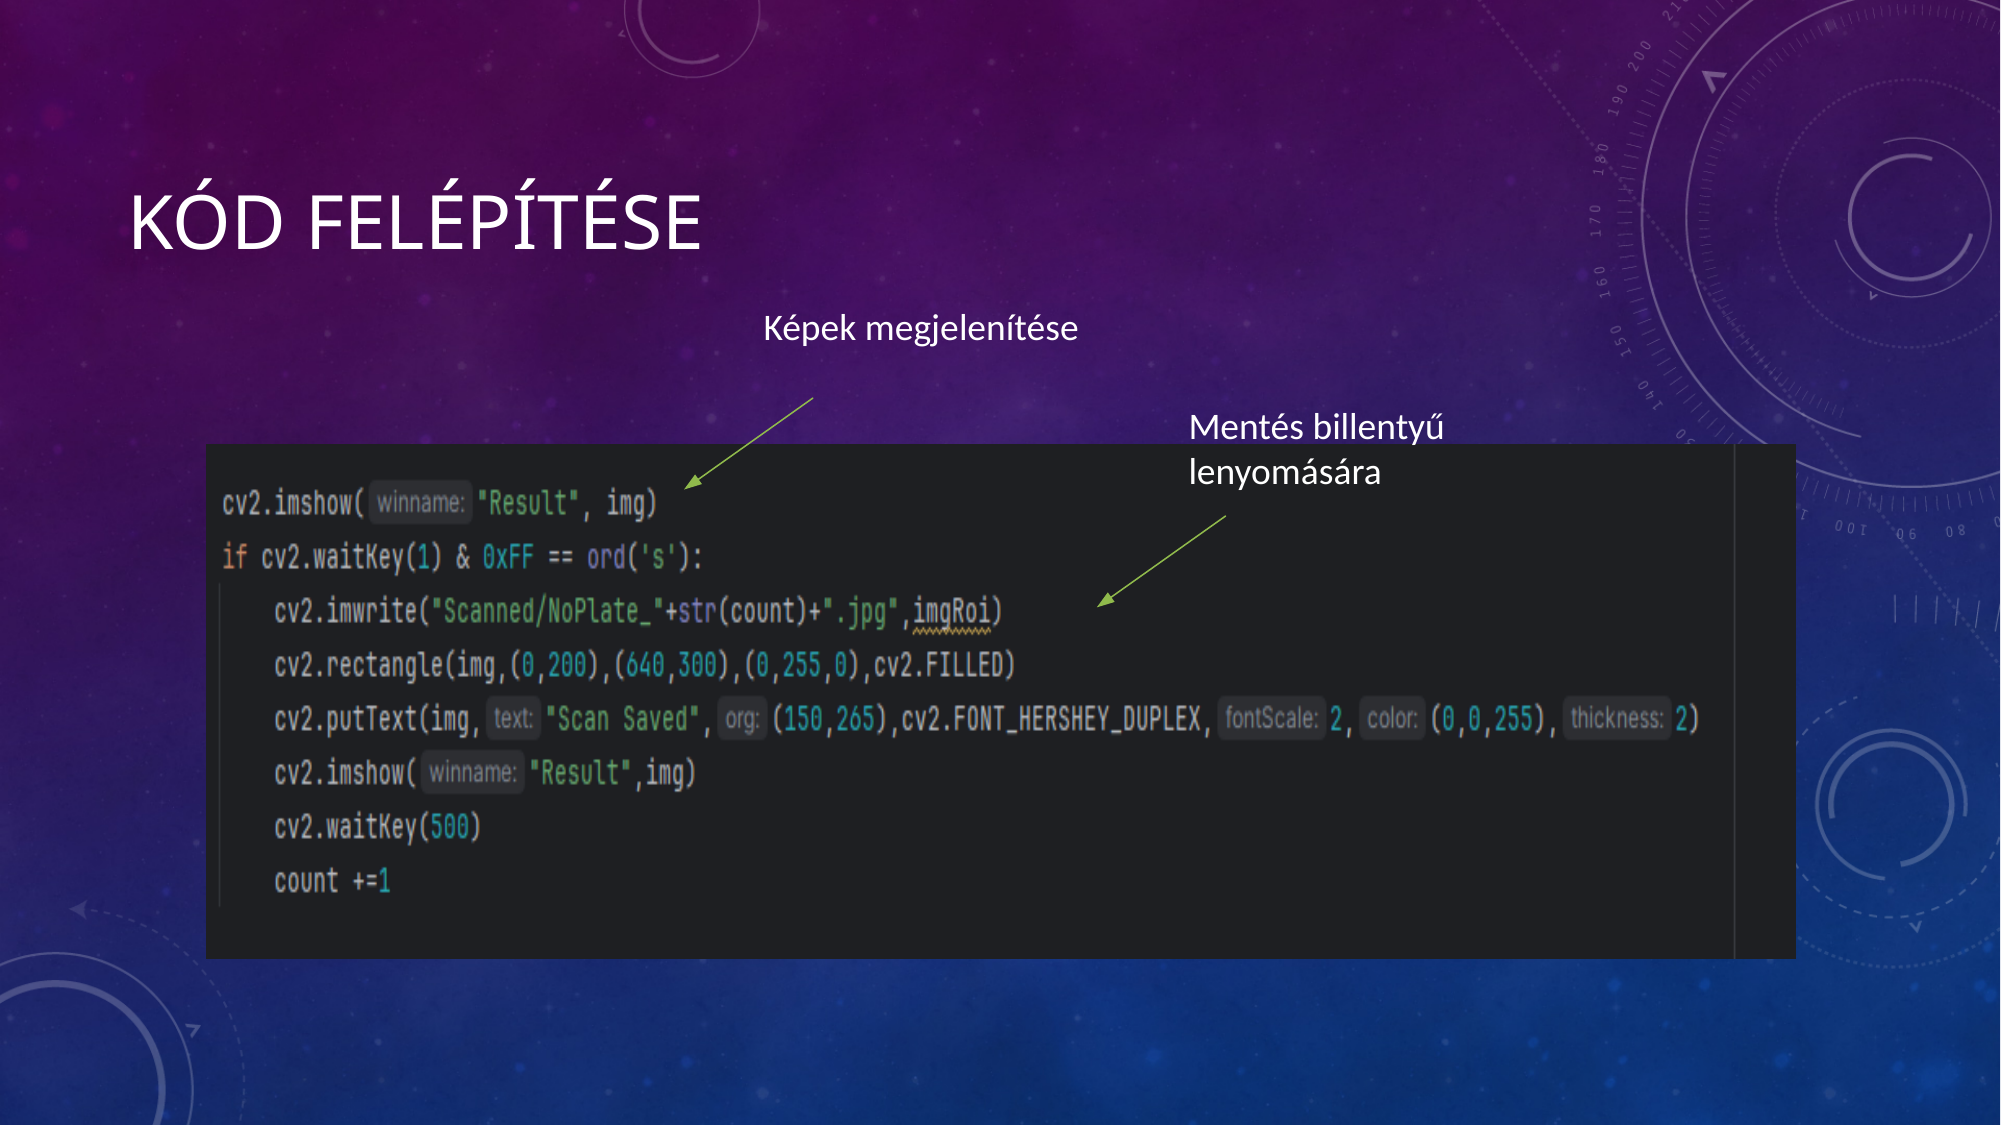

# Kód felépítése
Képek megjelenítése
Mentés billentyű lenyomására